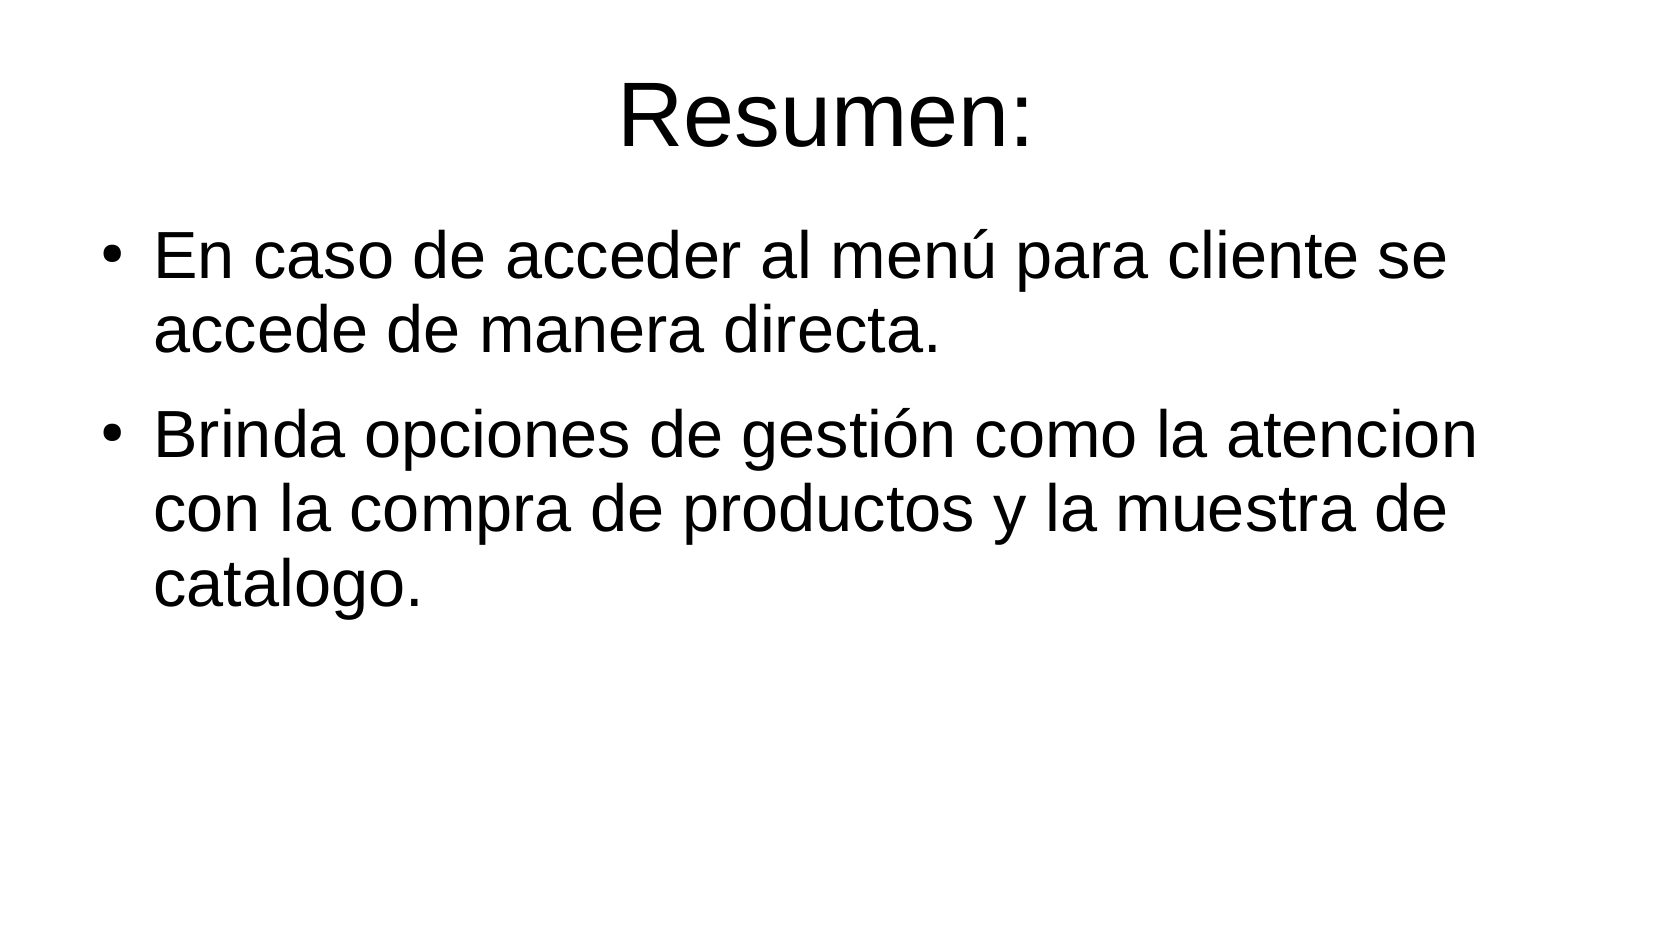

# Resumen:
En caso de acceder al menú para cliente se accede de manera directa.
Brinda opciones de gestión como la atencion con la compra de productos y la muestra de catalogo.